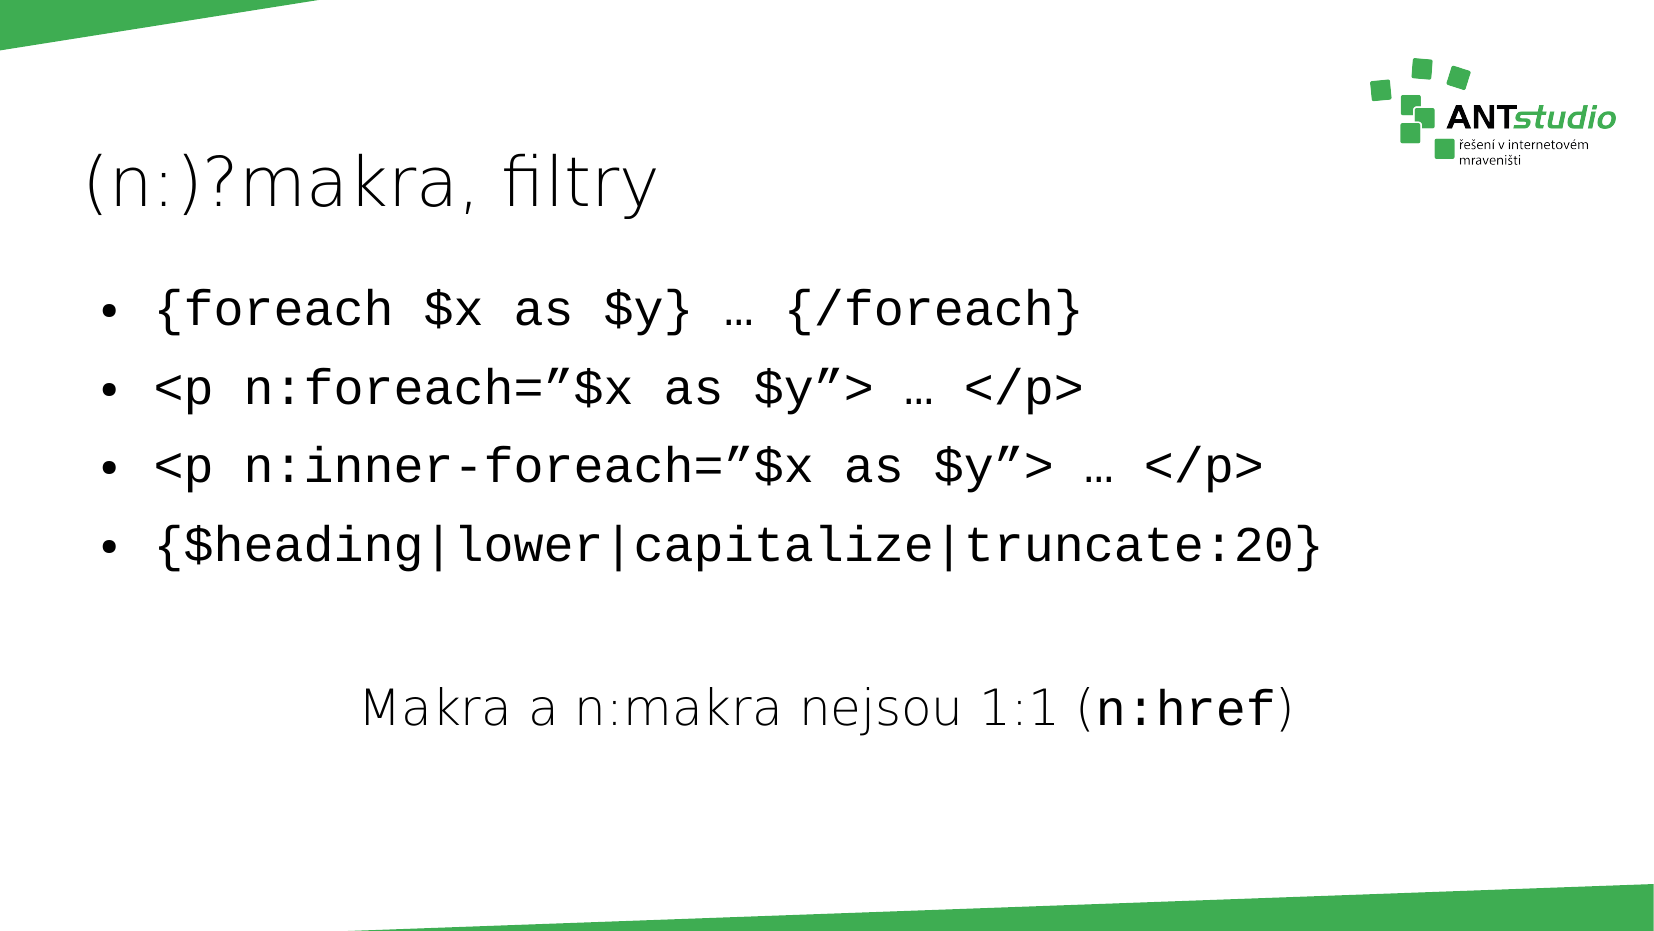

# (n:)?makra, filtry
{foreach $x as $y} … {/foreach}
<p n:foreach=”$x as $y”> … </p>
<p n:inner-foreach=”$x as $y”> … </p>
{$heading|lower|capitalize|truncate:20}
Makra a n:makra nejsou 1:1 (n:href)